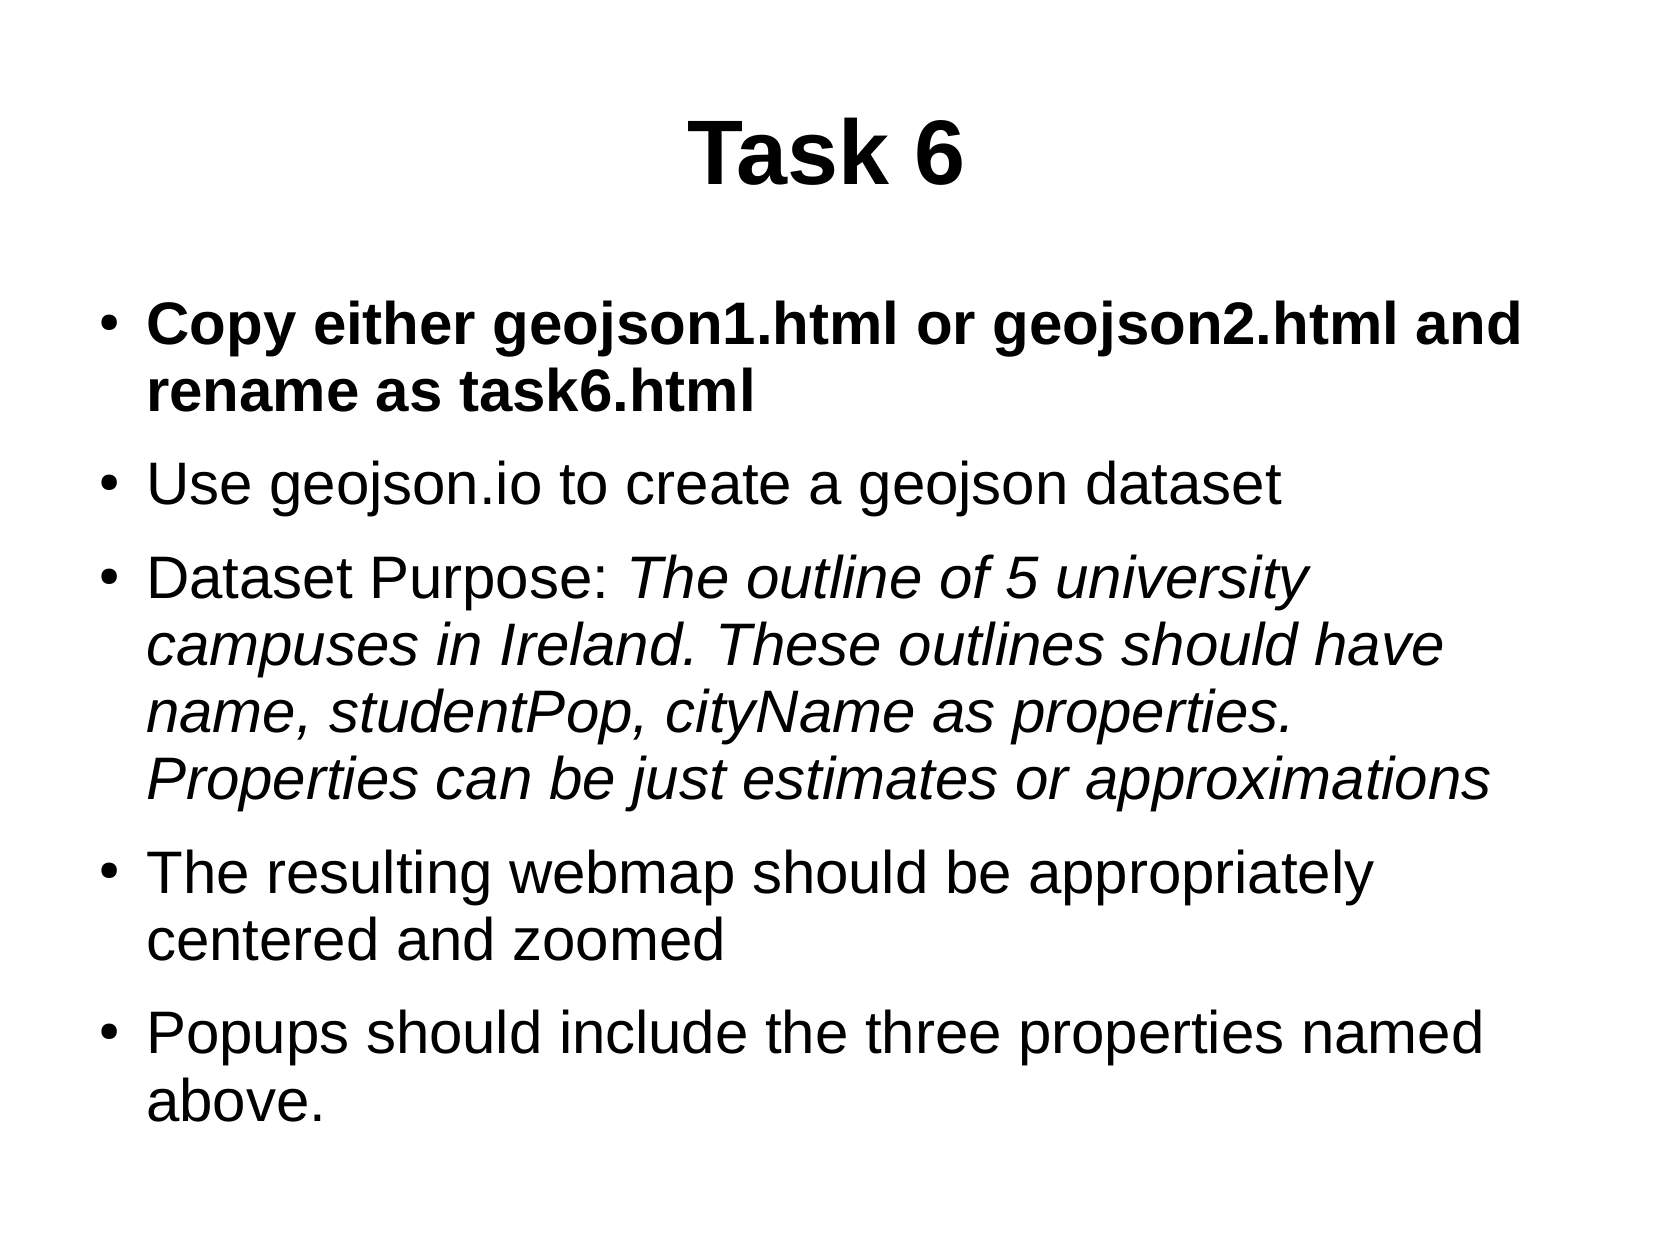

# Task 6
Copy either geojson1.html or geojson2.html and rename as task6.html
Use geojson.io to create a geojson dataset
Dataset Purpose: The outline of 5 university campuses in Ireland. These outlines should have name, studentPop, cityName as properties. Properties can be just estimates or approximations
The resulting webmap should be appropriately centered and zoomed
Popups should include the three properties named above.